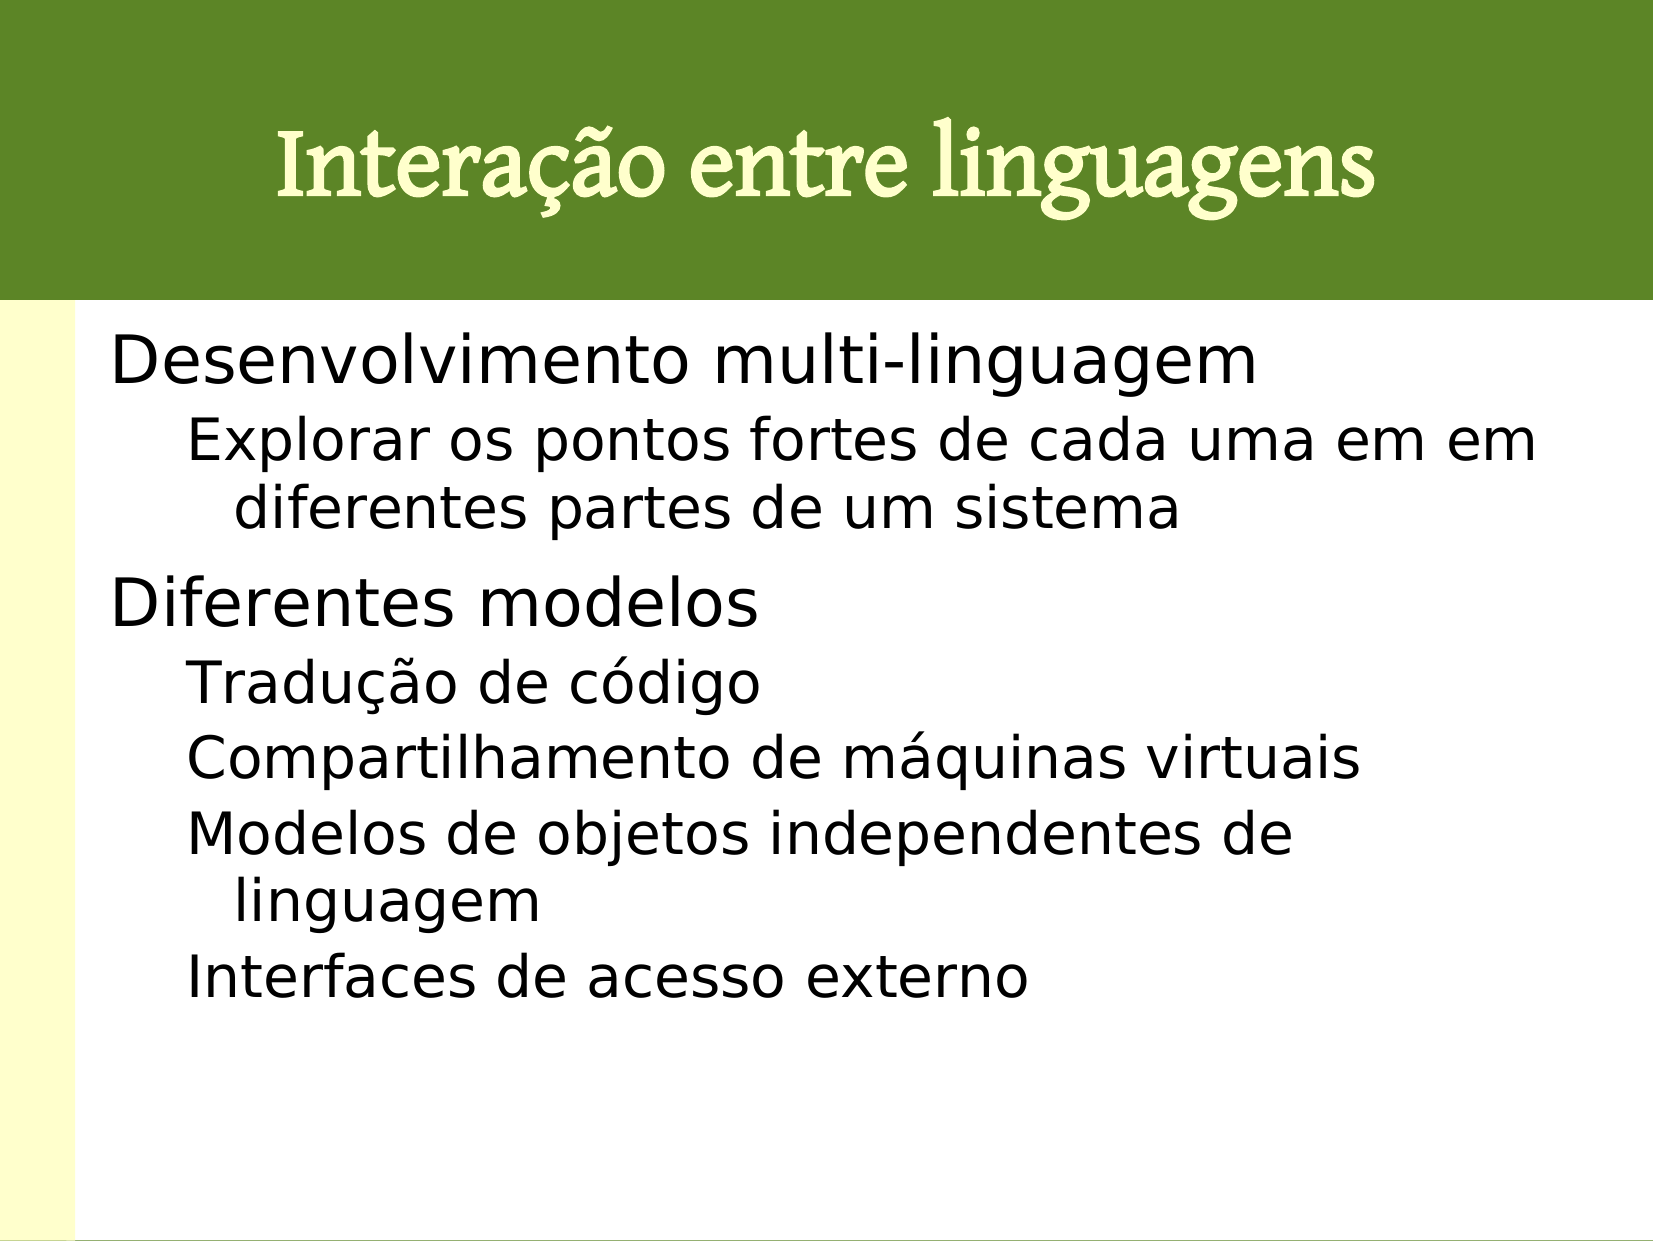

# Interação entre linguagens
Desenvolvimento multi-linguagem
Explorar os pontos fortes de cada uma em em diferentes partes de um sistema
Diferentes modelos
Tradução de código
Compartilhamento de máquinas virtuais
Modelos de objetos independentes de linguagem
Interfaces de acesso externo